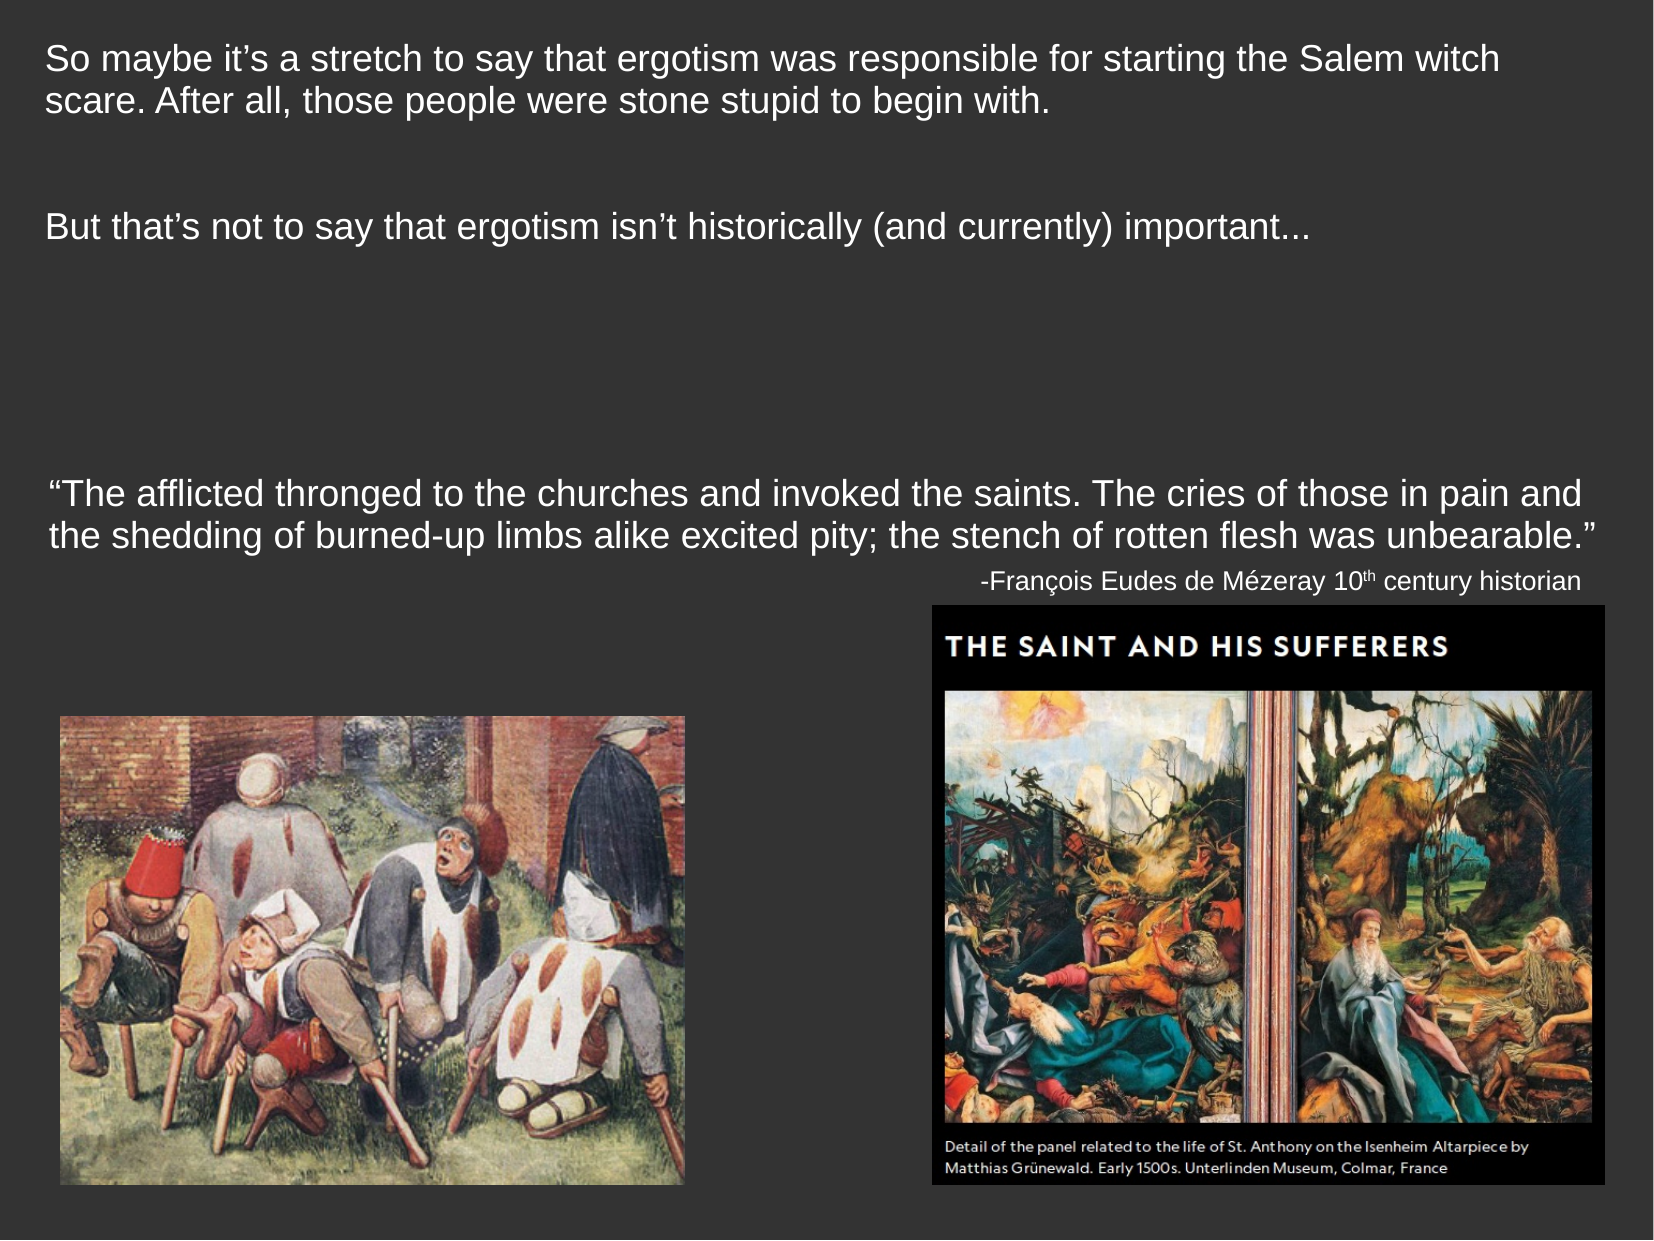

So maybe it’s a stretch to say that ergotism was responsible for starting the Salem witch scare. After all, those people were stone stupid to begin with.
But that’s not to say that ergotism isn’t historically (and currently) important...
“The afflicted thronged to the churches and invoked the saints. The cries of those in pain and the shedding of burned-up limbs alike excited pity; the stench of rotten flesh was unbearable.” 												 -François Eudes de Mézeray 10th century historian